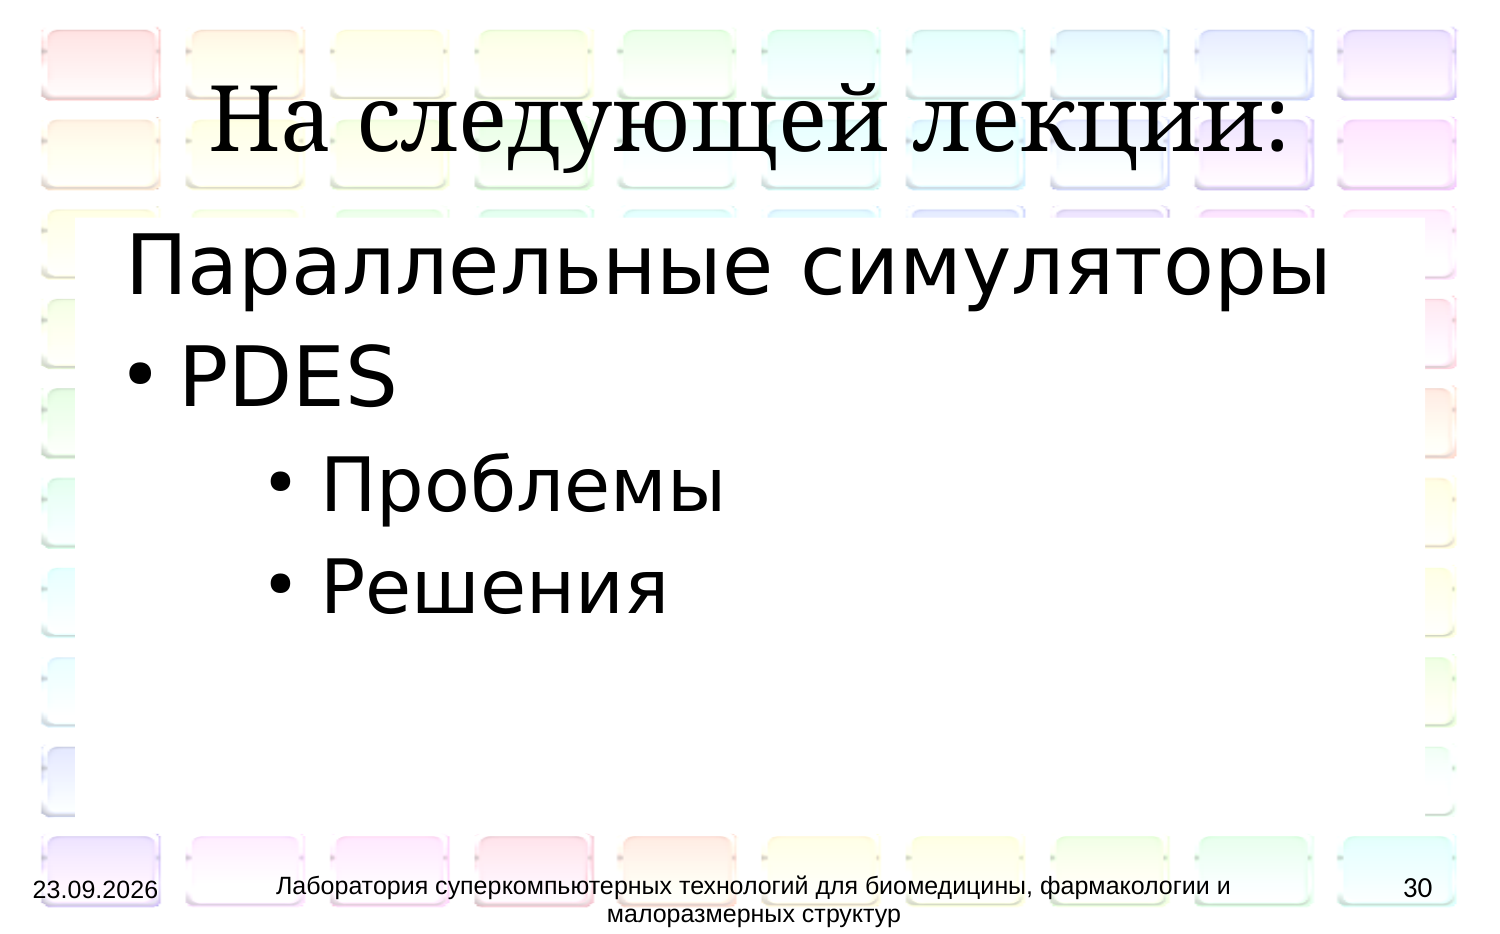

# На следующей лекции:
Параллельные симуляторы
PDES
Проблемы
Решения
Лаборатория суперкомпьютерных технологий для биомедицины, фармакологии и малоразмерных структур